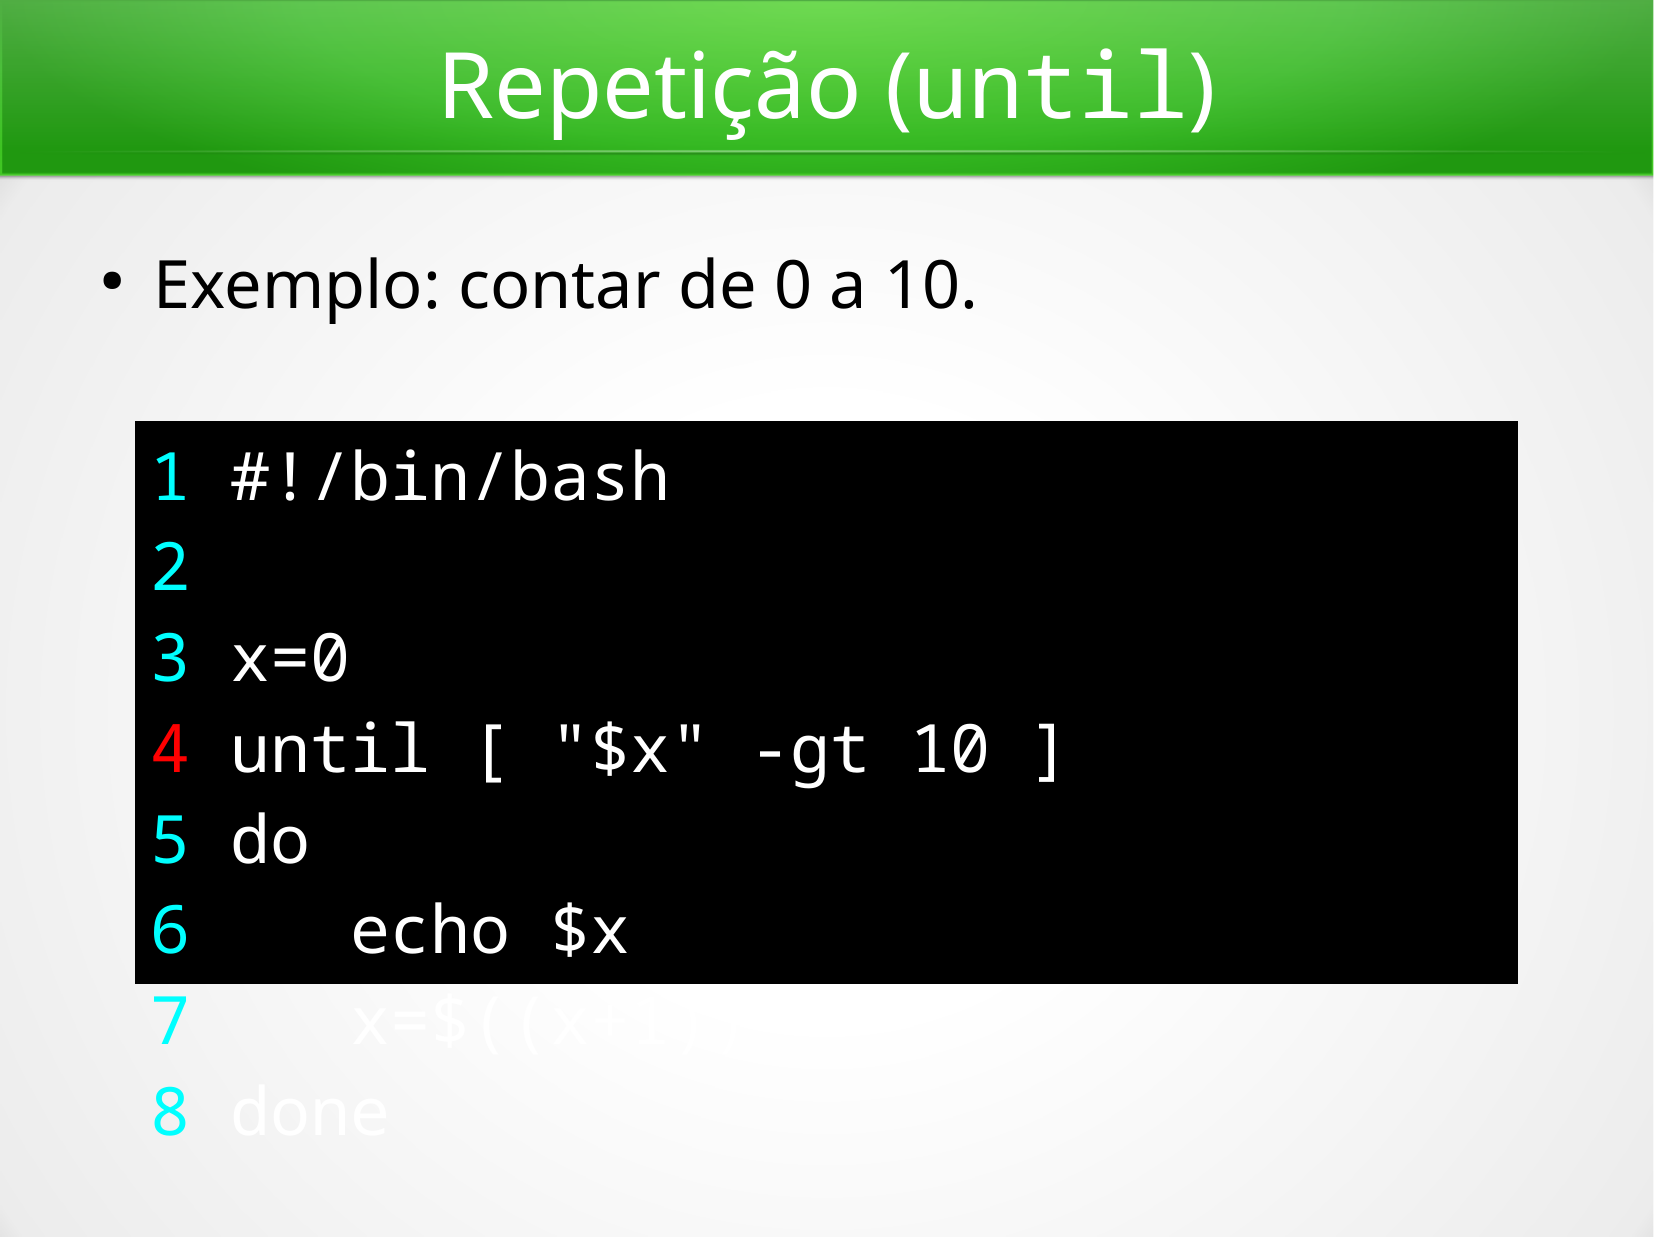

# Repetição (until)
Exemplo: contar de 0 a 10.
1 #!/bin/bash
2
3 x=0
4 until [ "$x" -gt 10 ]
5 do
6 echo $x
7 x=$((x+1))
8 done